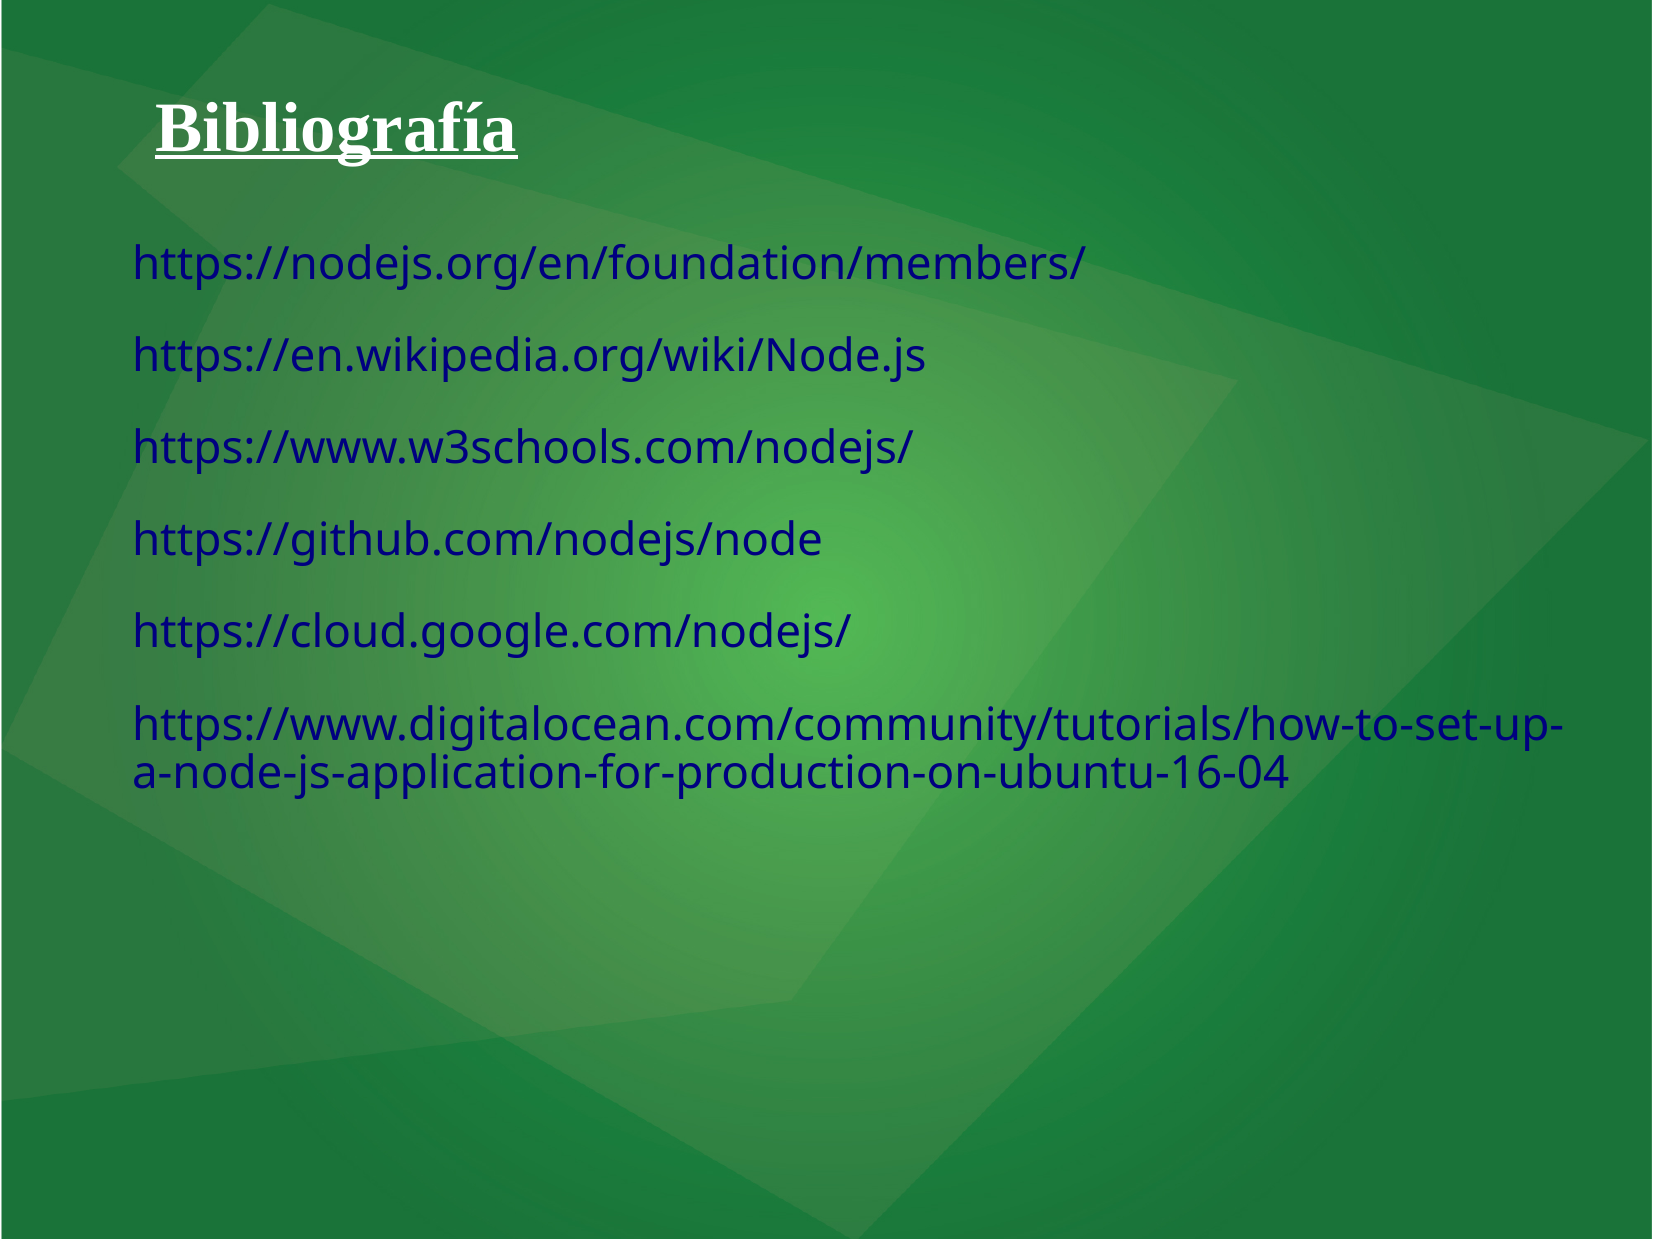

# Bibliografía
https://nodejs.org/en/foundation/members/
https://en.wikipedia.org/wiki/Node.js
https://www.w3schools.com/nodejs/
https://github.com/nodejs/node
https://cloud.google.com/nodejs/
https://www.digitalocean.com/community/tutorials/how-to-set-up-a-node-js-application-for-production-on-ubuntu-16-04